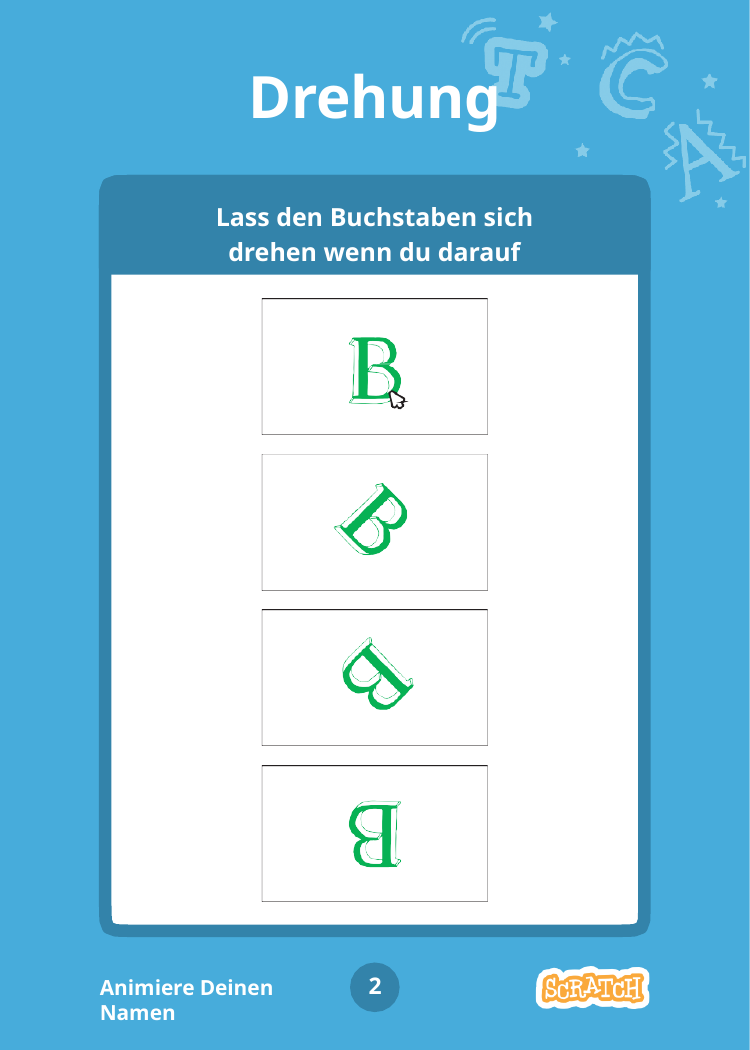

Drehung
Lass den Buchstaben sich drehen wenn du darauf klickst.
2
Animiere Deinen Namen